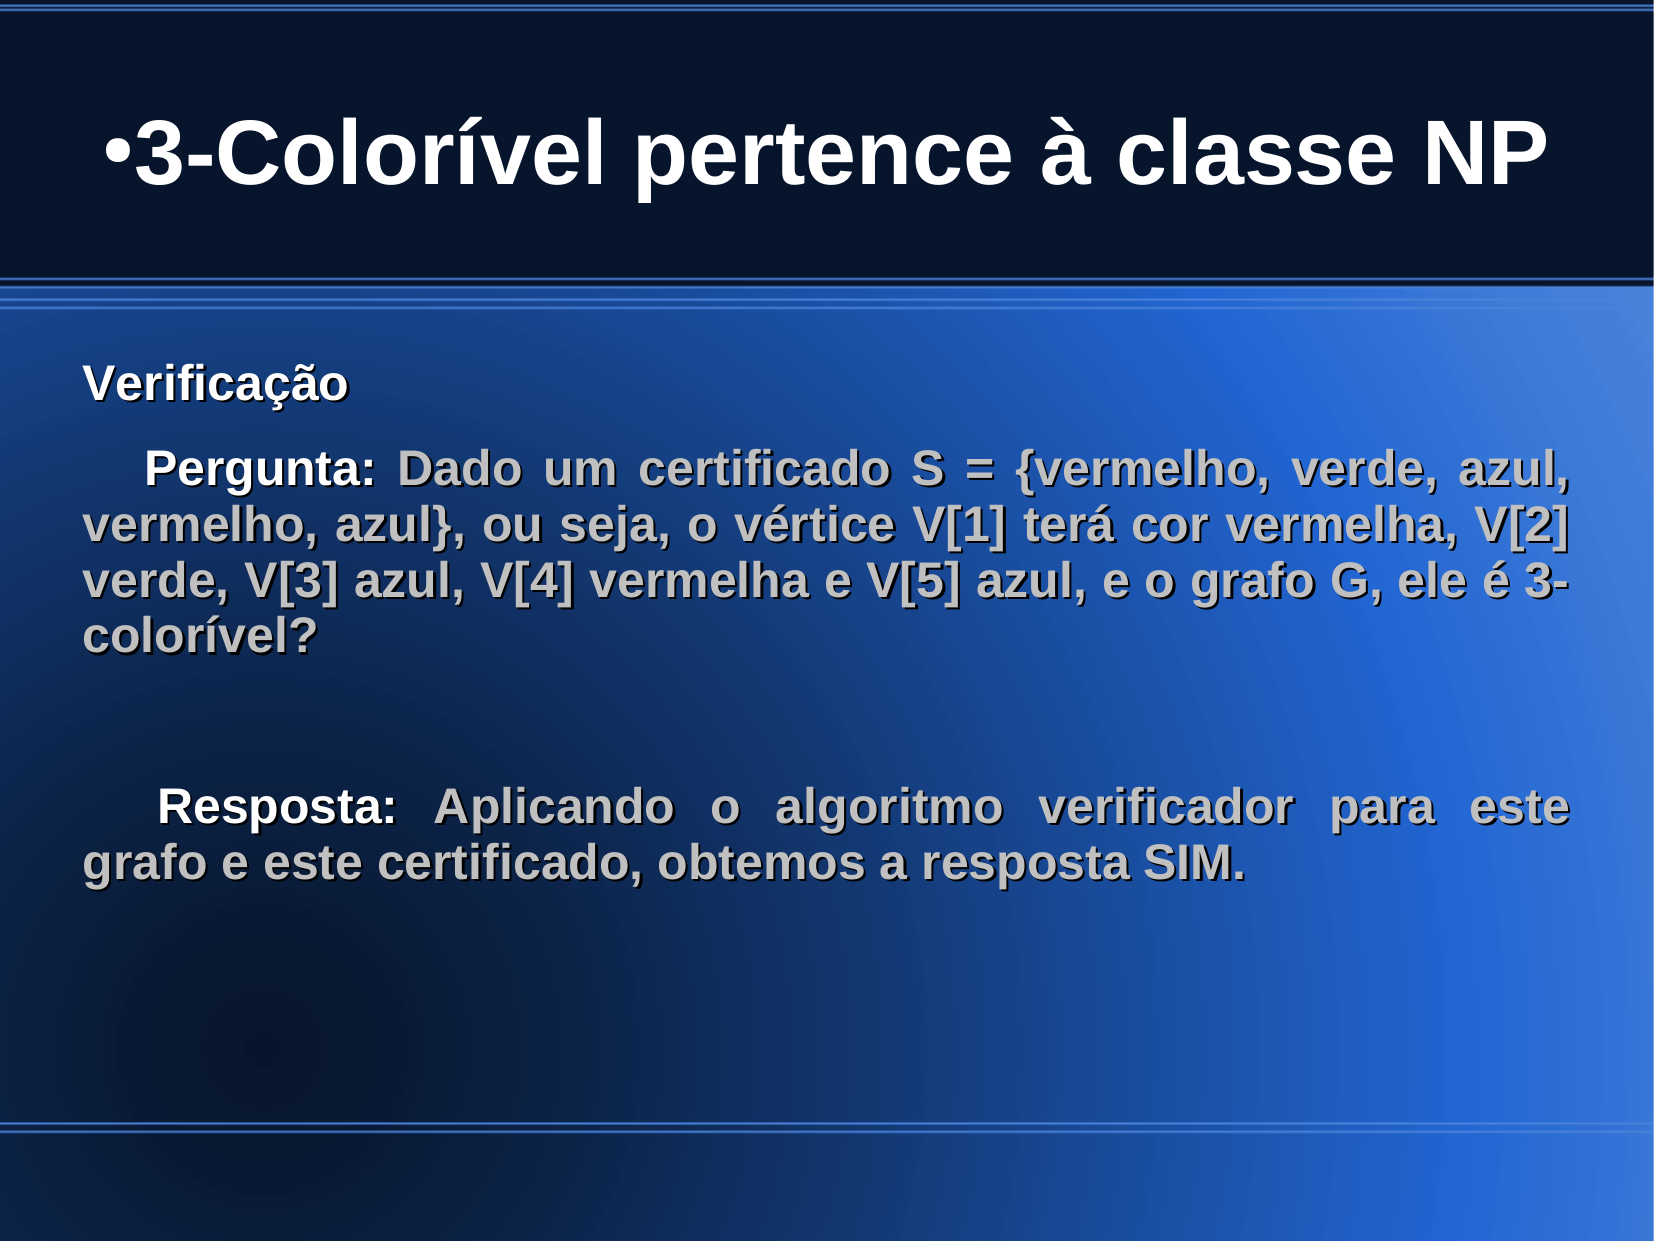

# 3-Colorível pertence à classe NP
Verificação
 Pergunta: Dado um certificado S = {vermelho, verde, azul, vermelho, azul}, ou seja, o vértice V[1] terá cor vermelha, V[2] verde, V[3] azul, V[4] vermelha e V[5] azul, e o grafo G, ele é 3-colorível?
Resposta: Aplicando o algoritmo verificador para este grafo e este certificado, obtemos a resposta SIM.